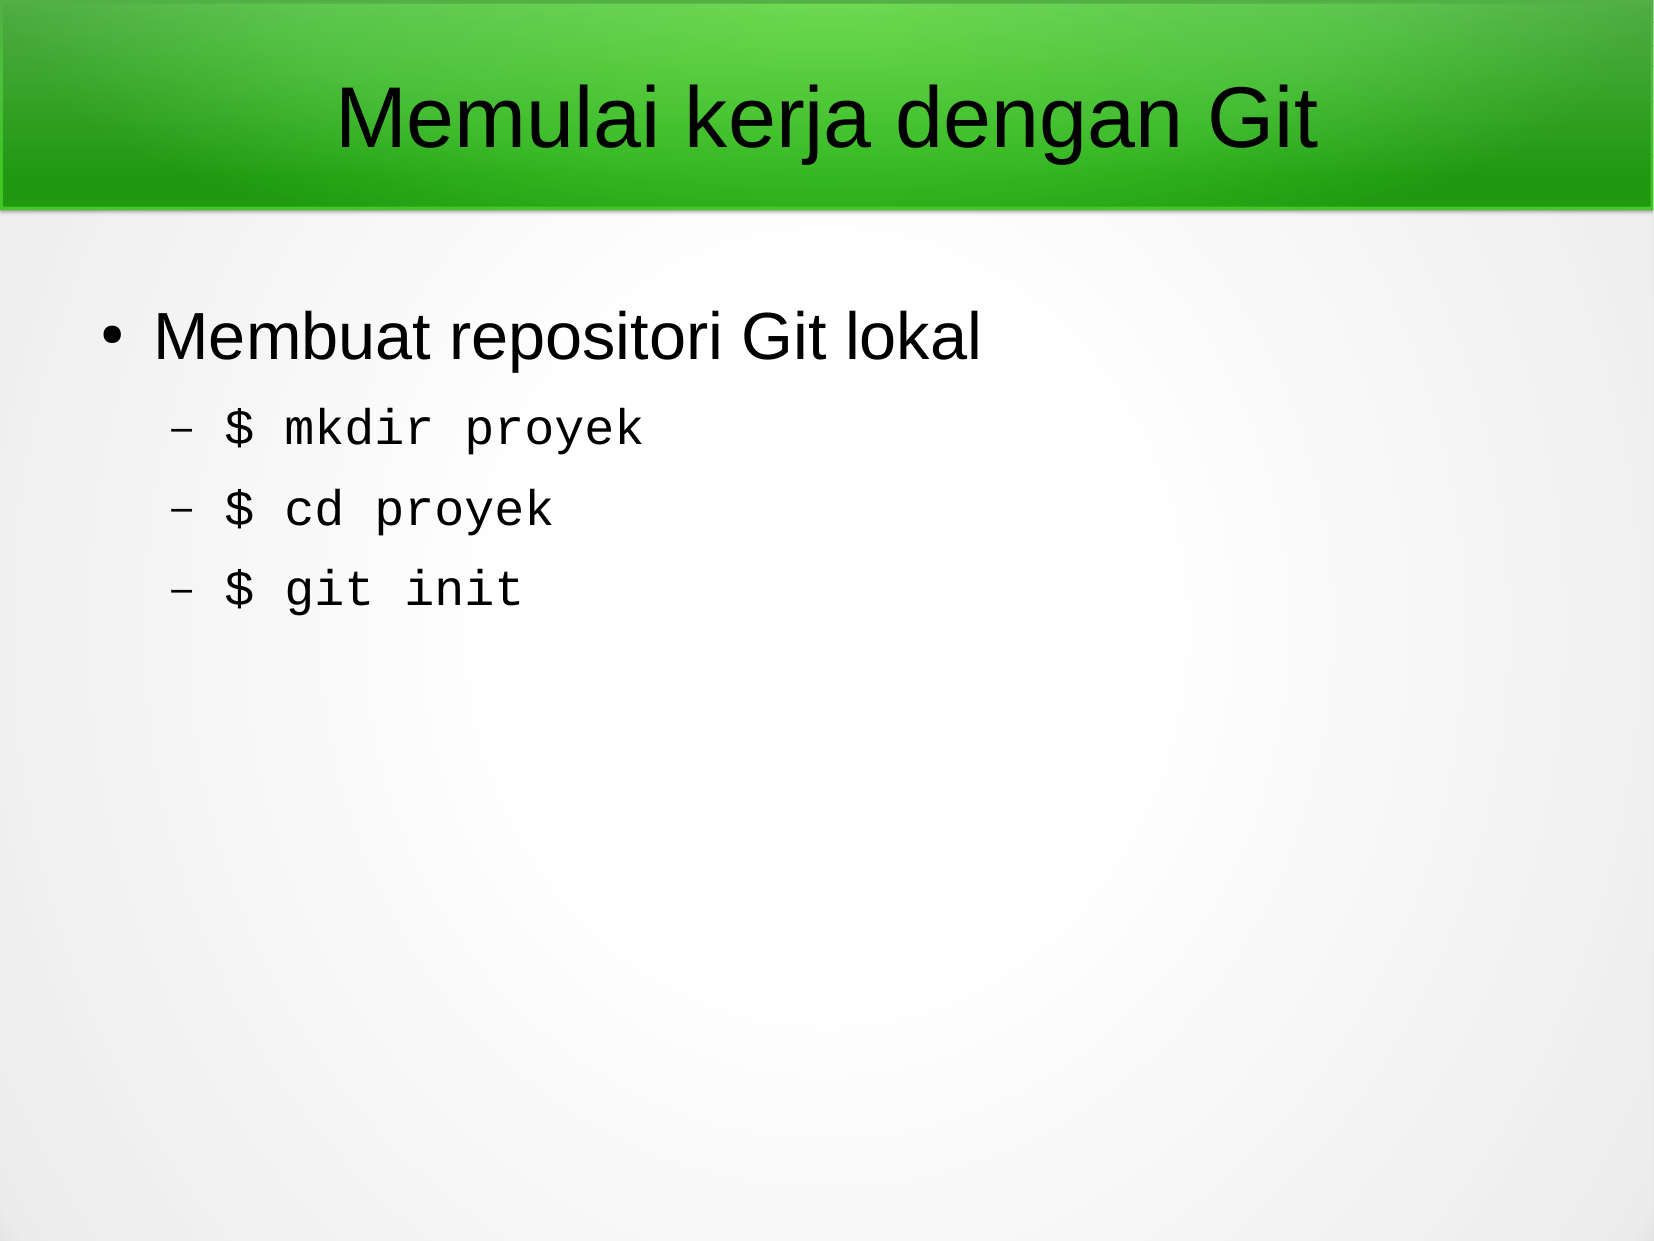

# Memulai kerja dengan Git
Membuat repositori Git lokal
$ mkdir proyek
$ cd proyek
$ git init